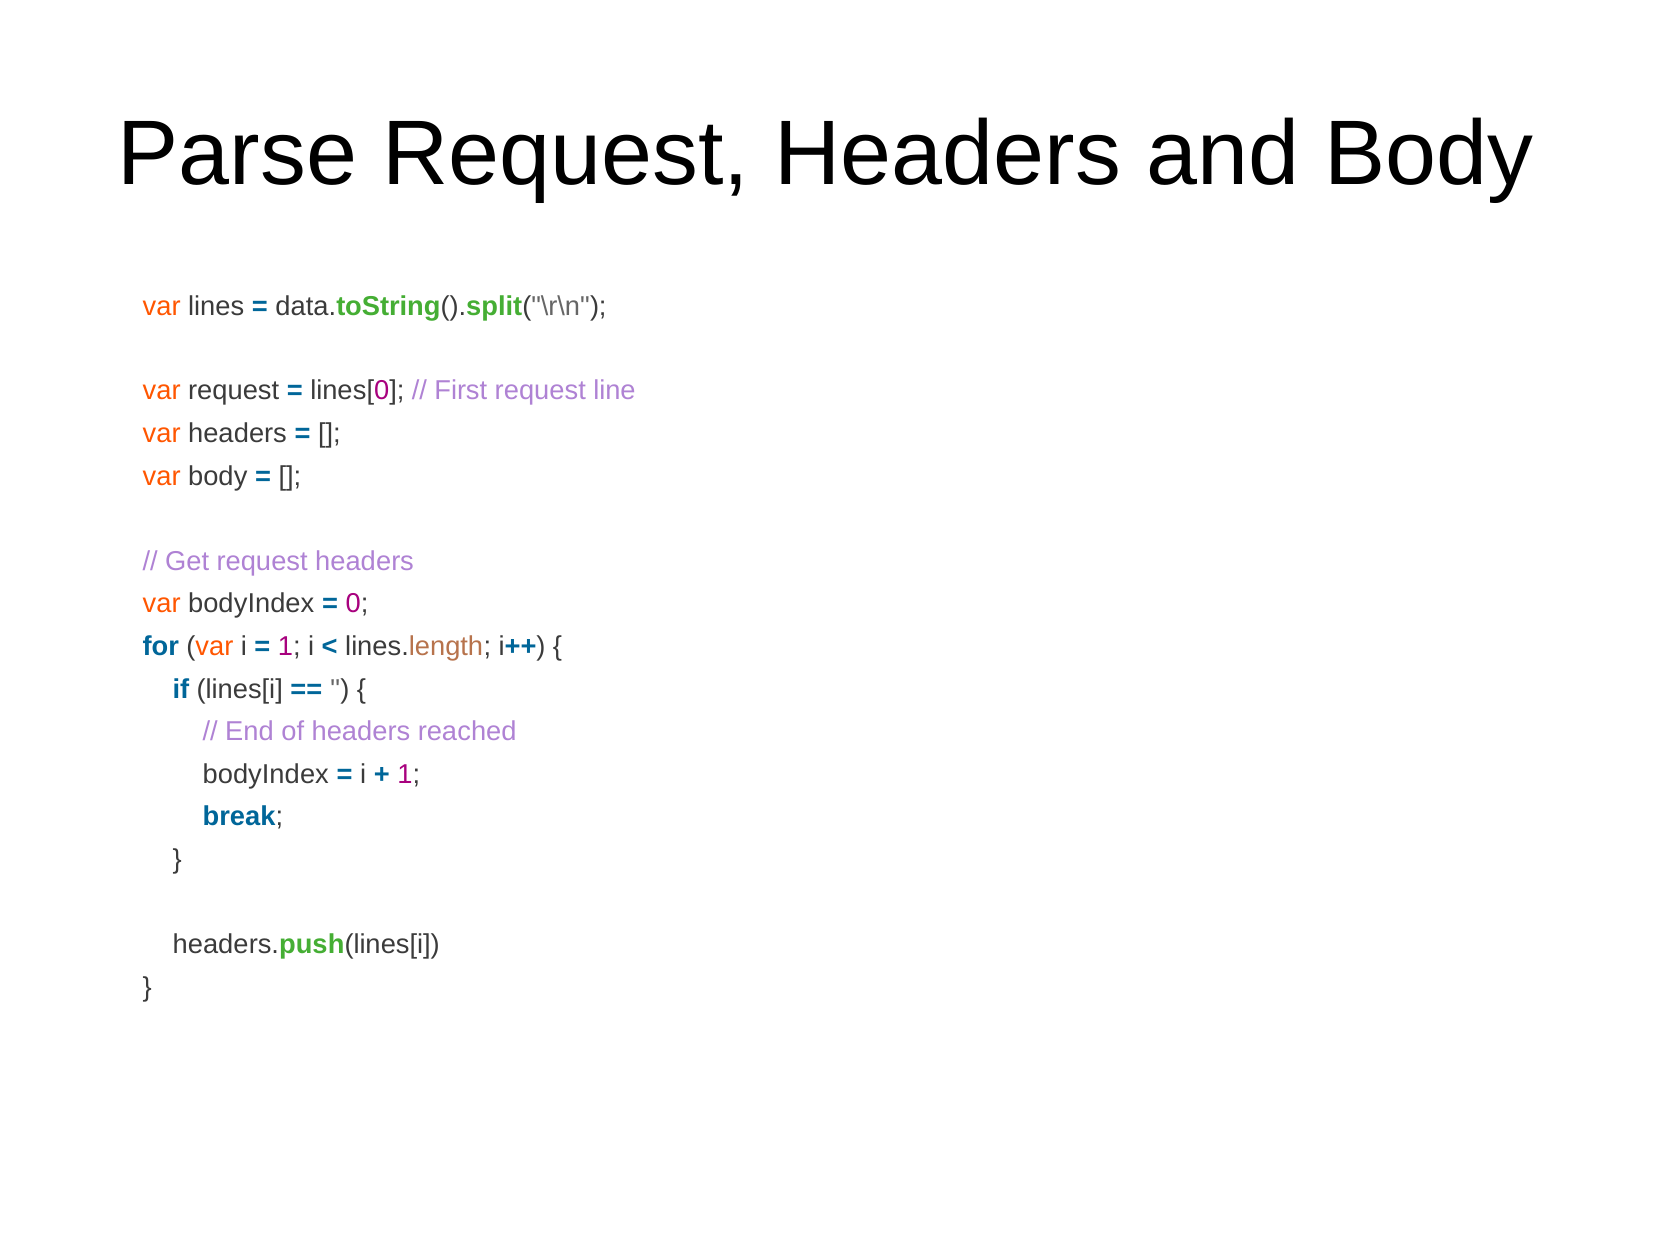

# Parse Request, Headers and Body
 var lines = data.toString().split("\r\n");
 var request = lines[0]; // First request line
 var headers = [];
 var body = [];
 // Get request headers
 var bodyIndex = 0;
 for (var i = 1; i < lines.length; i++) {
 if (lines[i] == '') {
 // End of headers reached
 bodyIndex = i + 1;
 break;
 }
 headers.push(lines[i])
 }